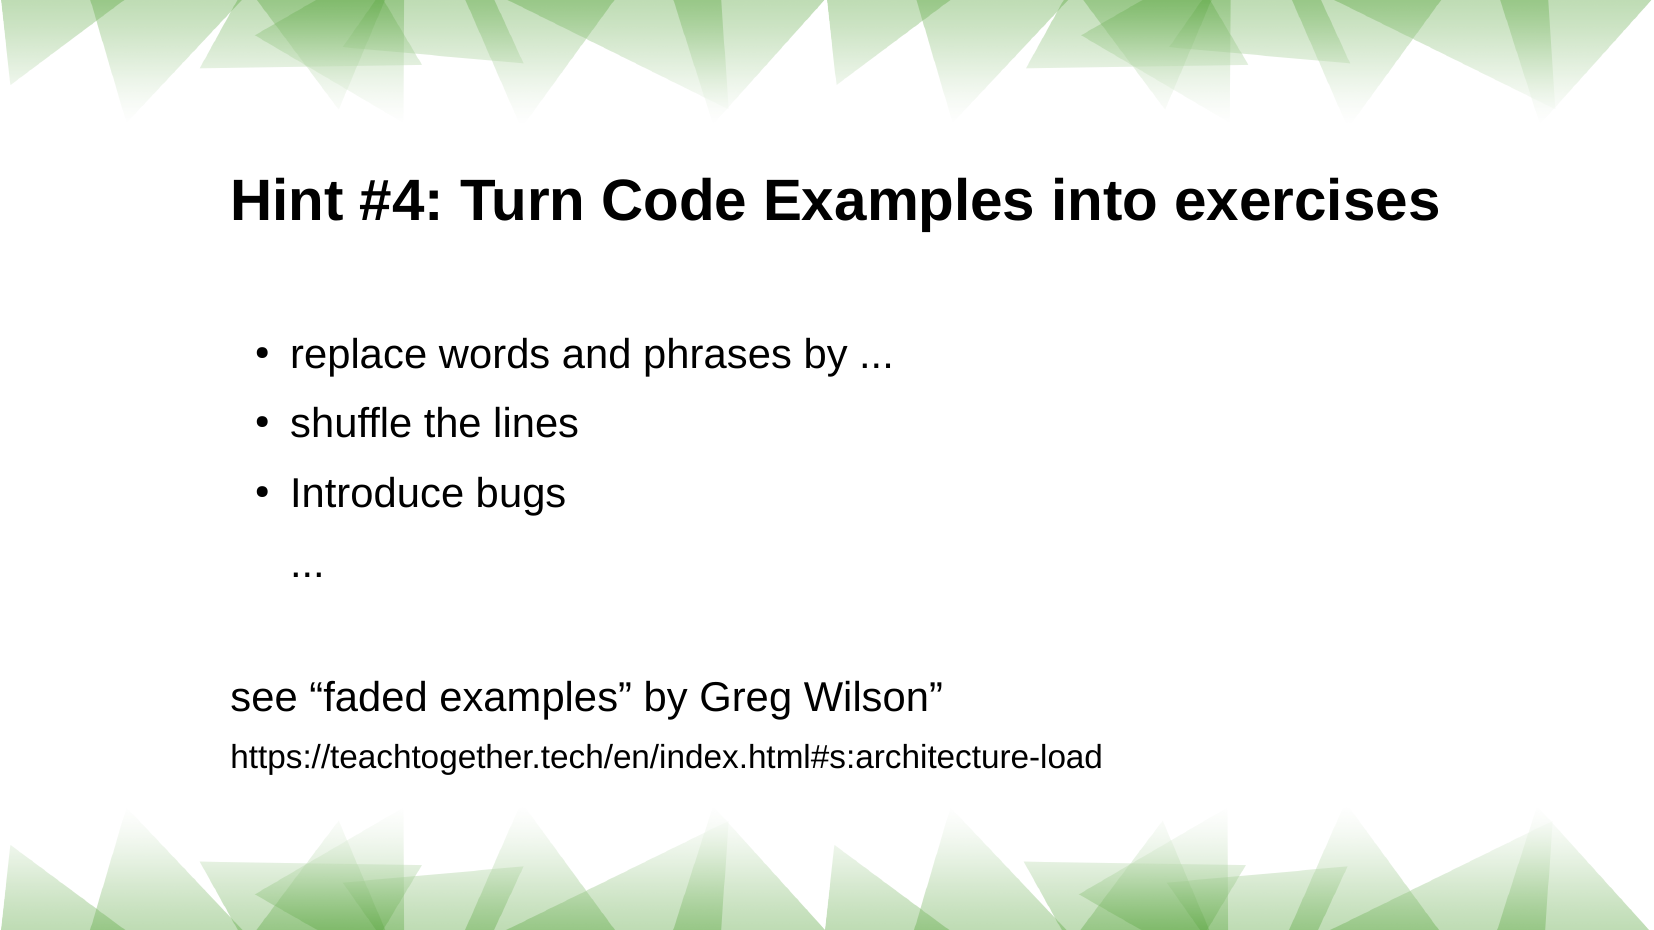

# Hint #4: Turn Code Examples into exercises see “faded examples” by Greg Wilson” https://teachtogether.tech/en/index.html#s:architecture-load
replace words and phrases by ...
shuffle the lines
Introduce bugs
...